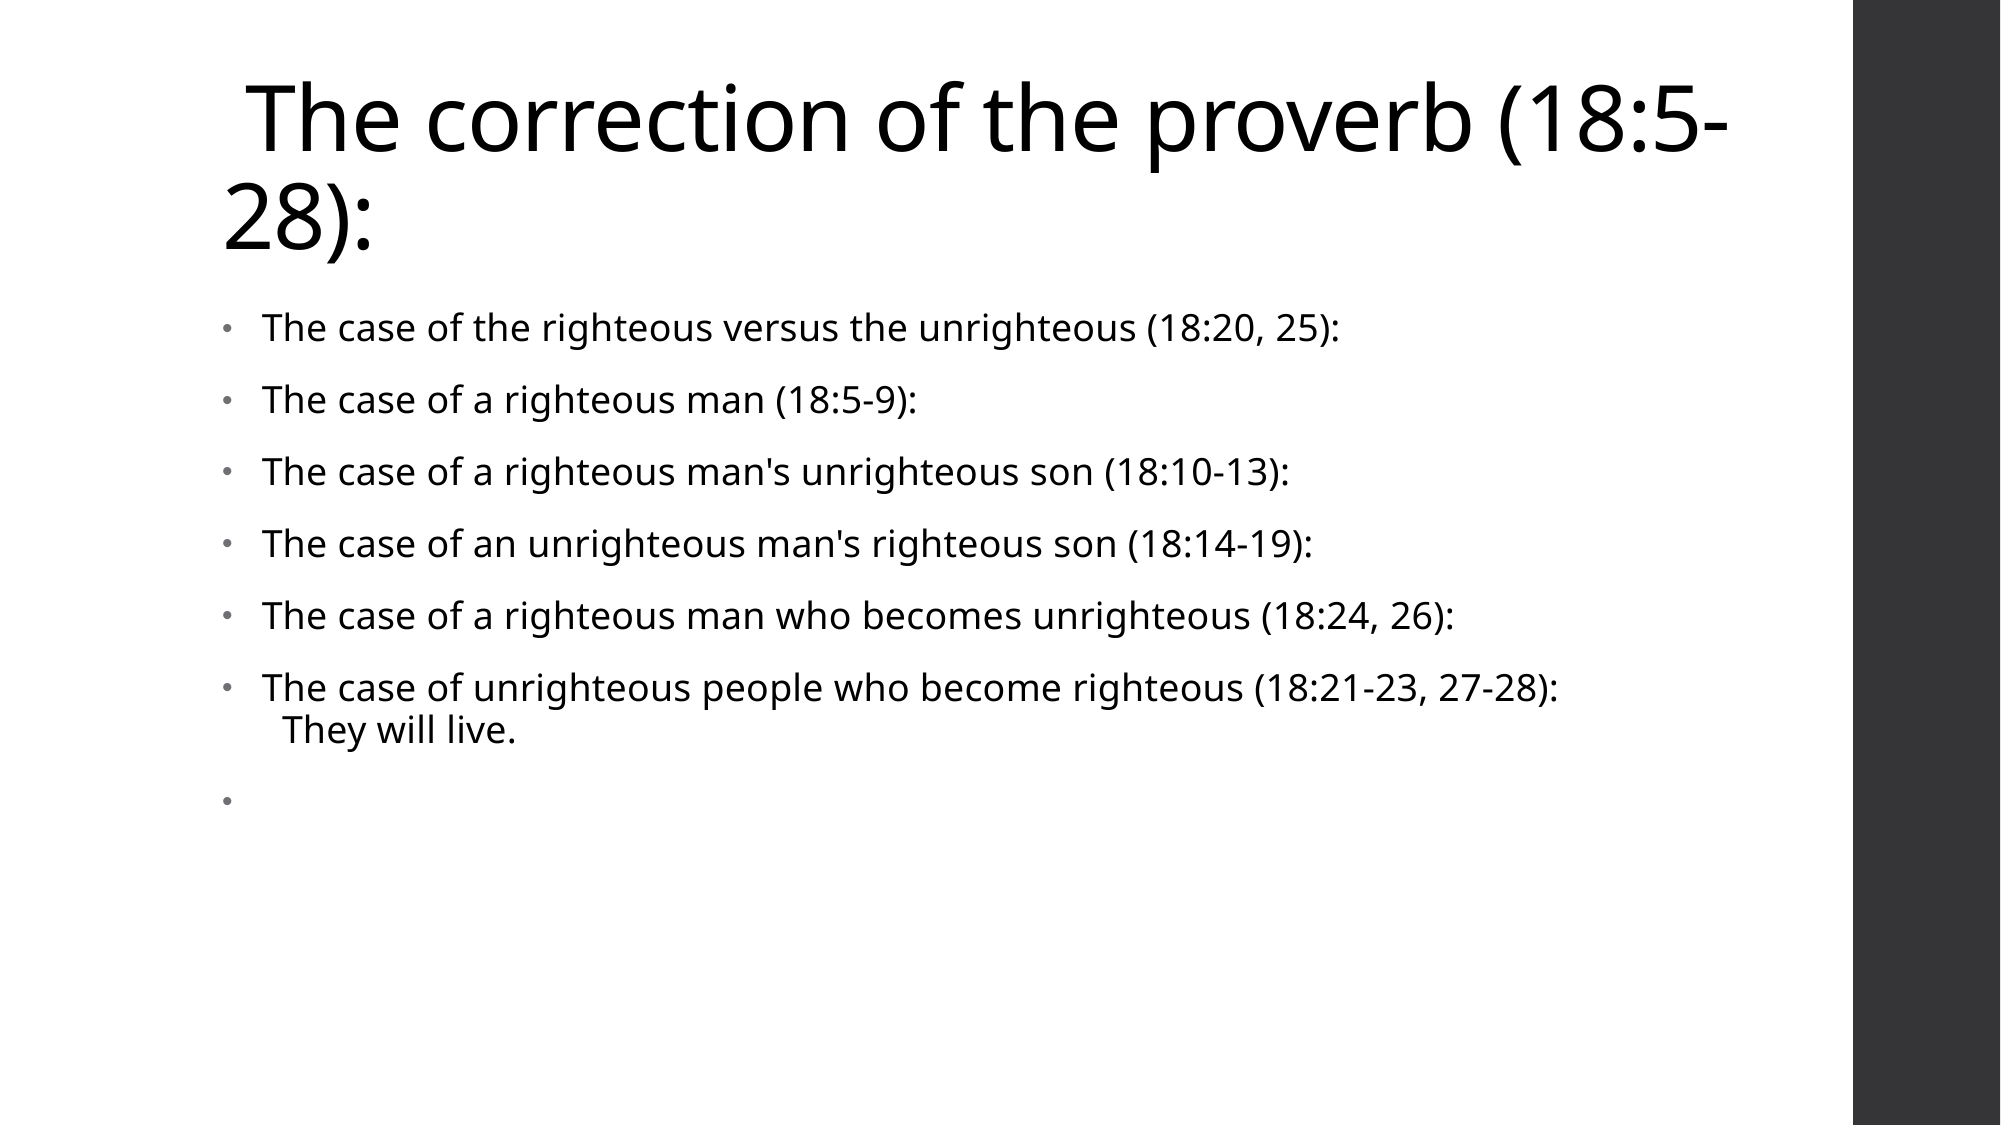

# The correction of the proverb (18:5-28):
 The case of the righteous versus the unrighteous (18:20, 25):
 The case of a righteous man (18:5-9):
 The case of a righteous man's unrighteous son (18:10-13):
 The case of an unrighteous man's righteous son (18:14-19):
 The case of a righteous man who becomes unrighteous (18:24, 26):
 The case of unrighteous people who become righteous (18:21-23, 27-28): They will live.